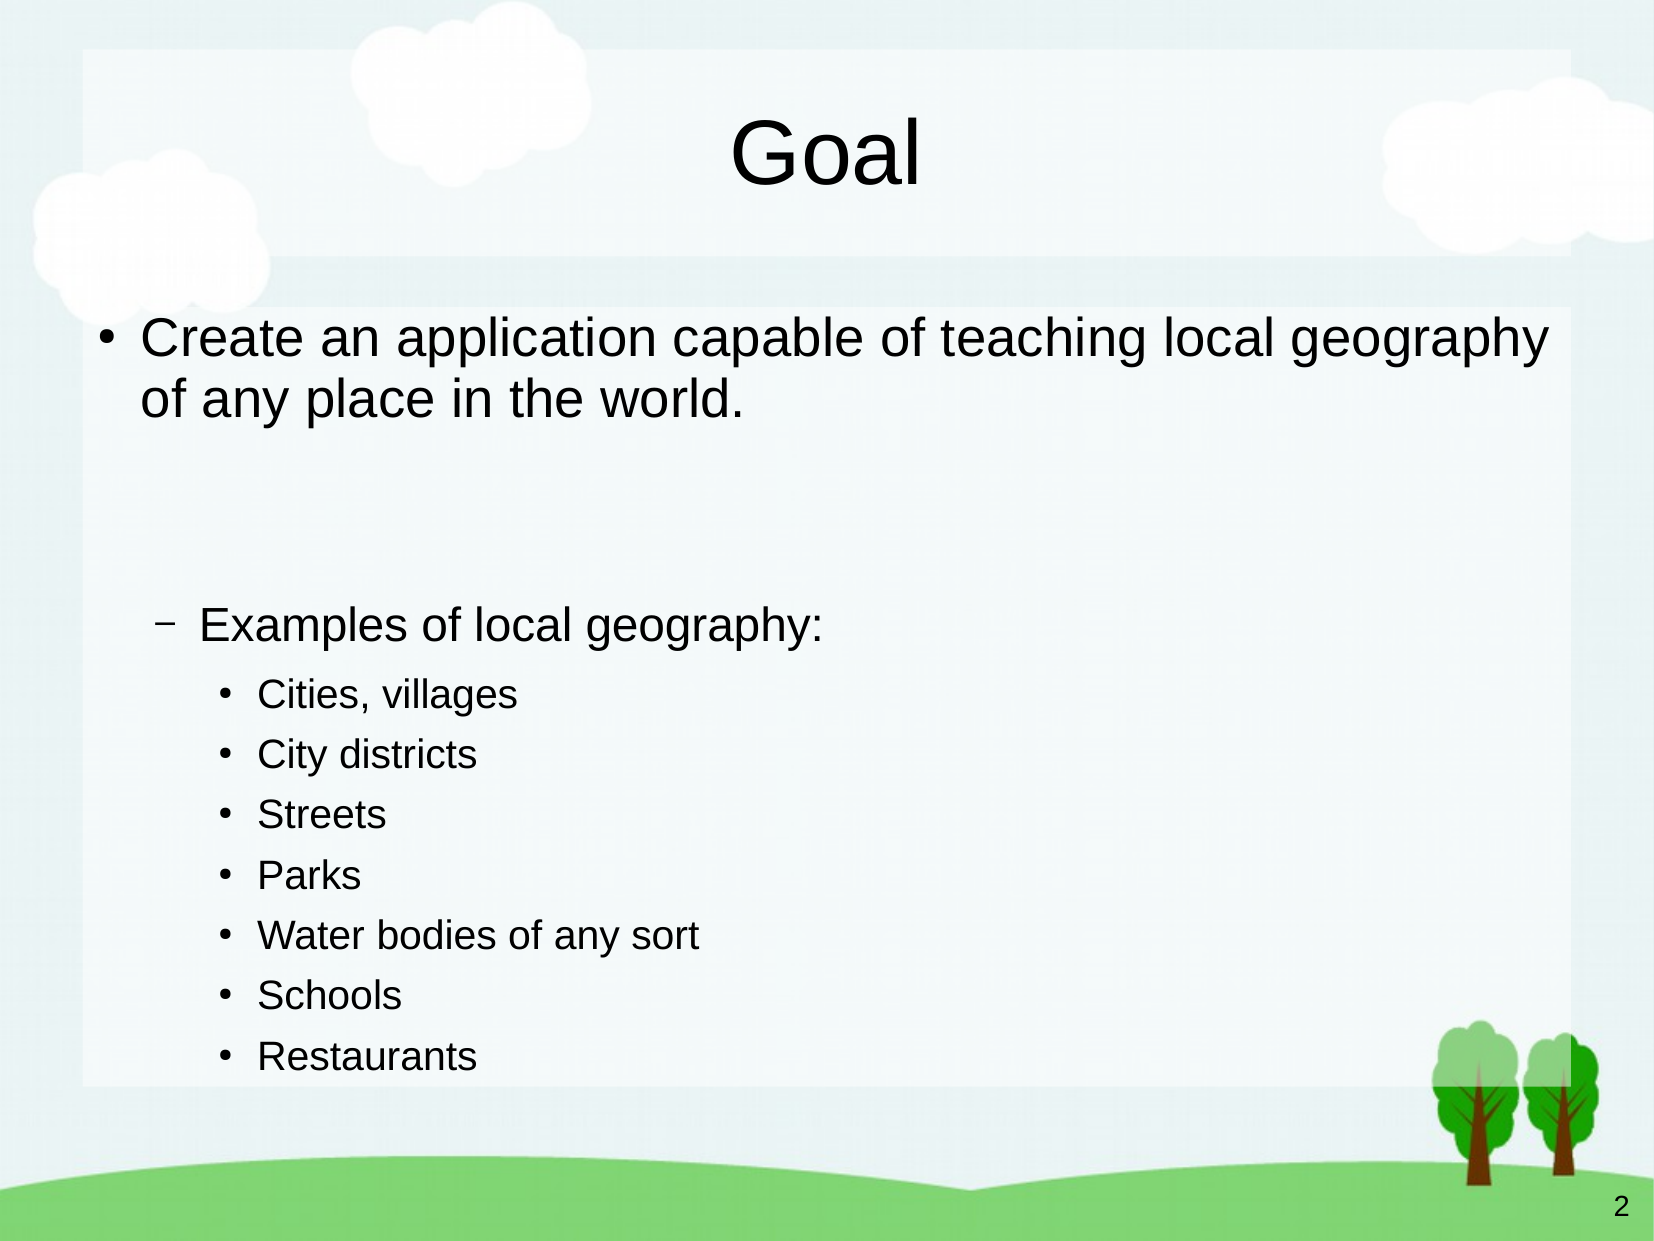

# Goal
Create an application capable of teaching local geography of any place in the world.
Examples of local geography:
Cities, villages
City districts
Streets
Parks
Water bodies of any sort
Schools
Restaurants
2